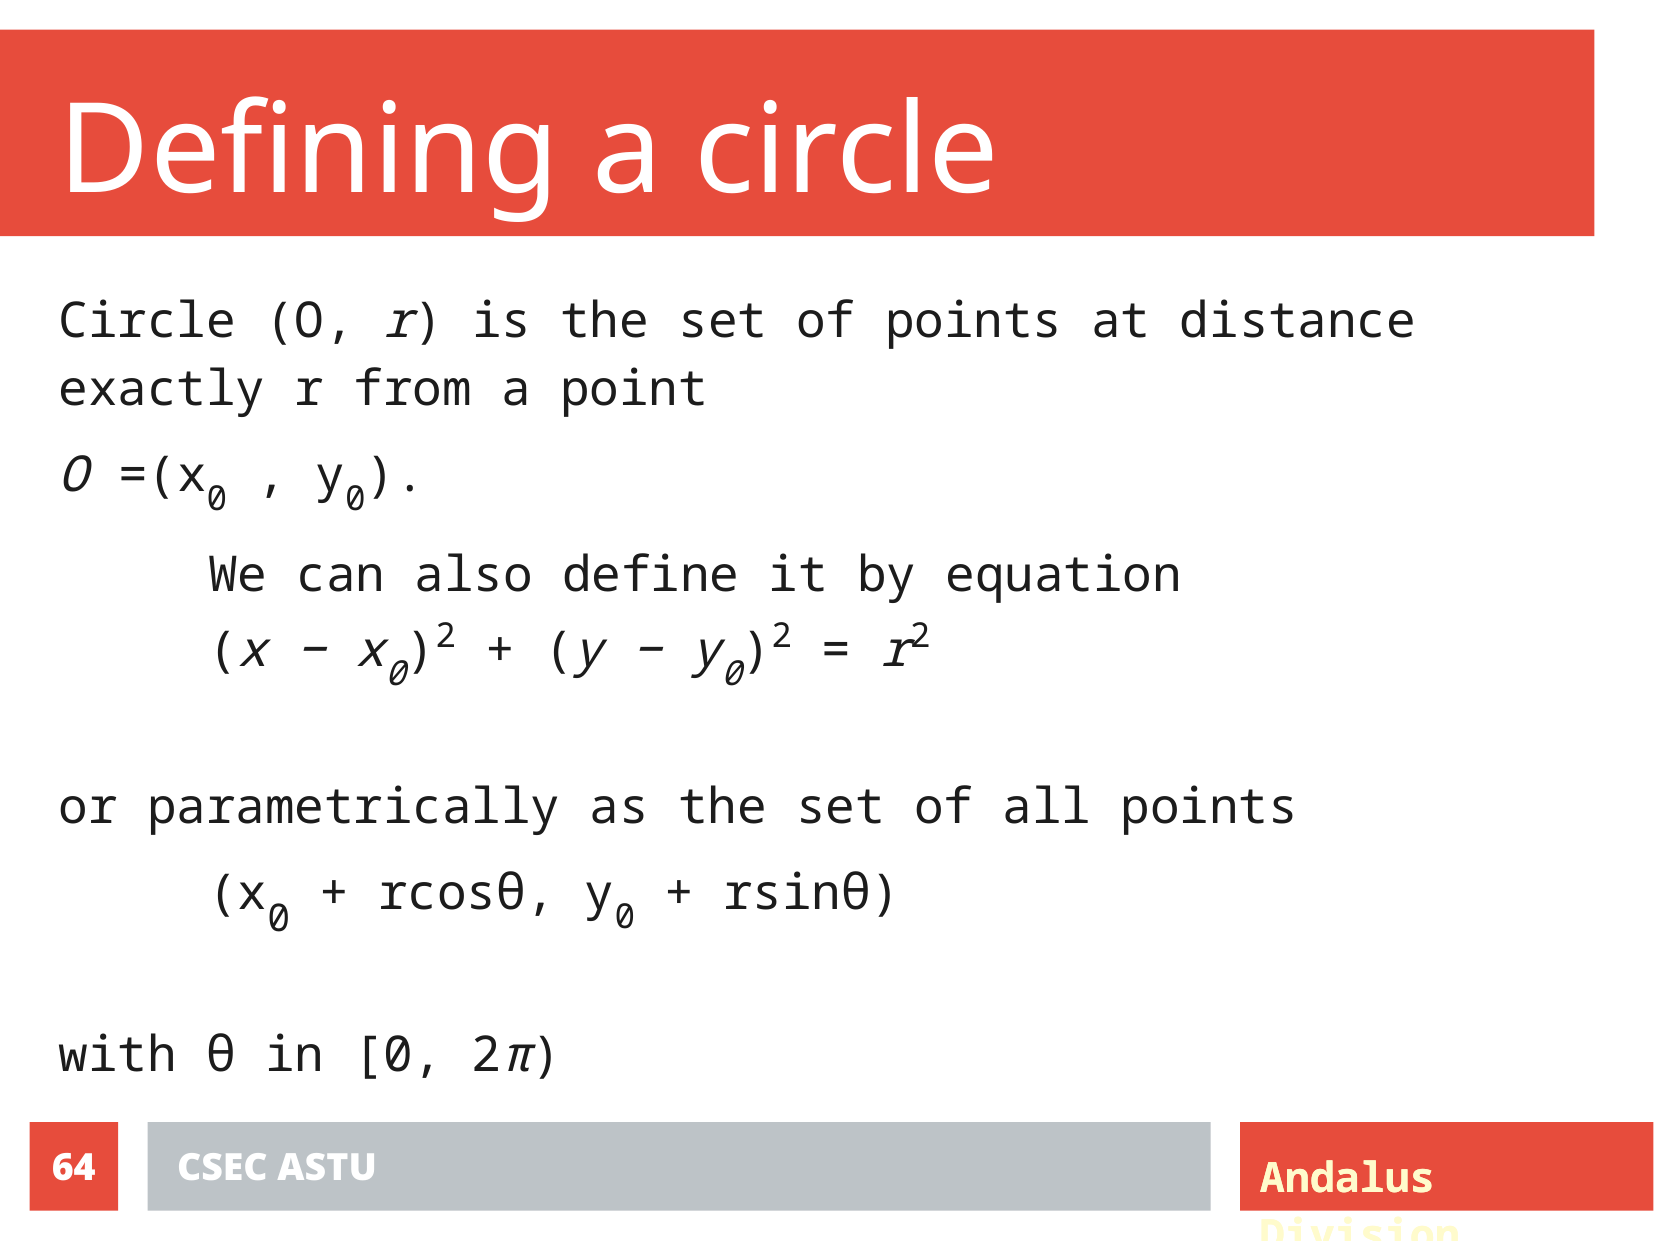

# Defining a circle
Circle (O, r) is the set of points at distance exactly r from a point
O =(x0 , y0).
We can also define it by equation
(x − x0)2 + (y − y0)2 = r2
or parametrically as the set of all points
(x0 + rcosθ, y0 + rsinθ)
with θ in [0, 2π)
64
CSEC ASTU
Andalus Division
Andalus Division